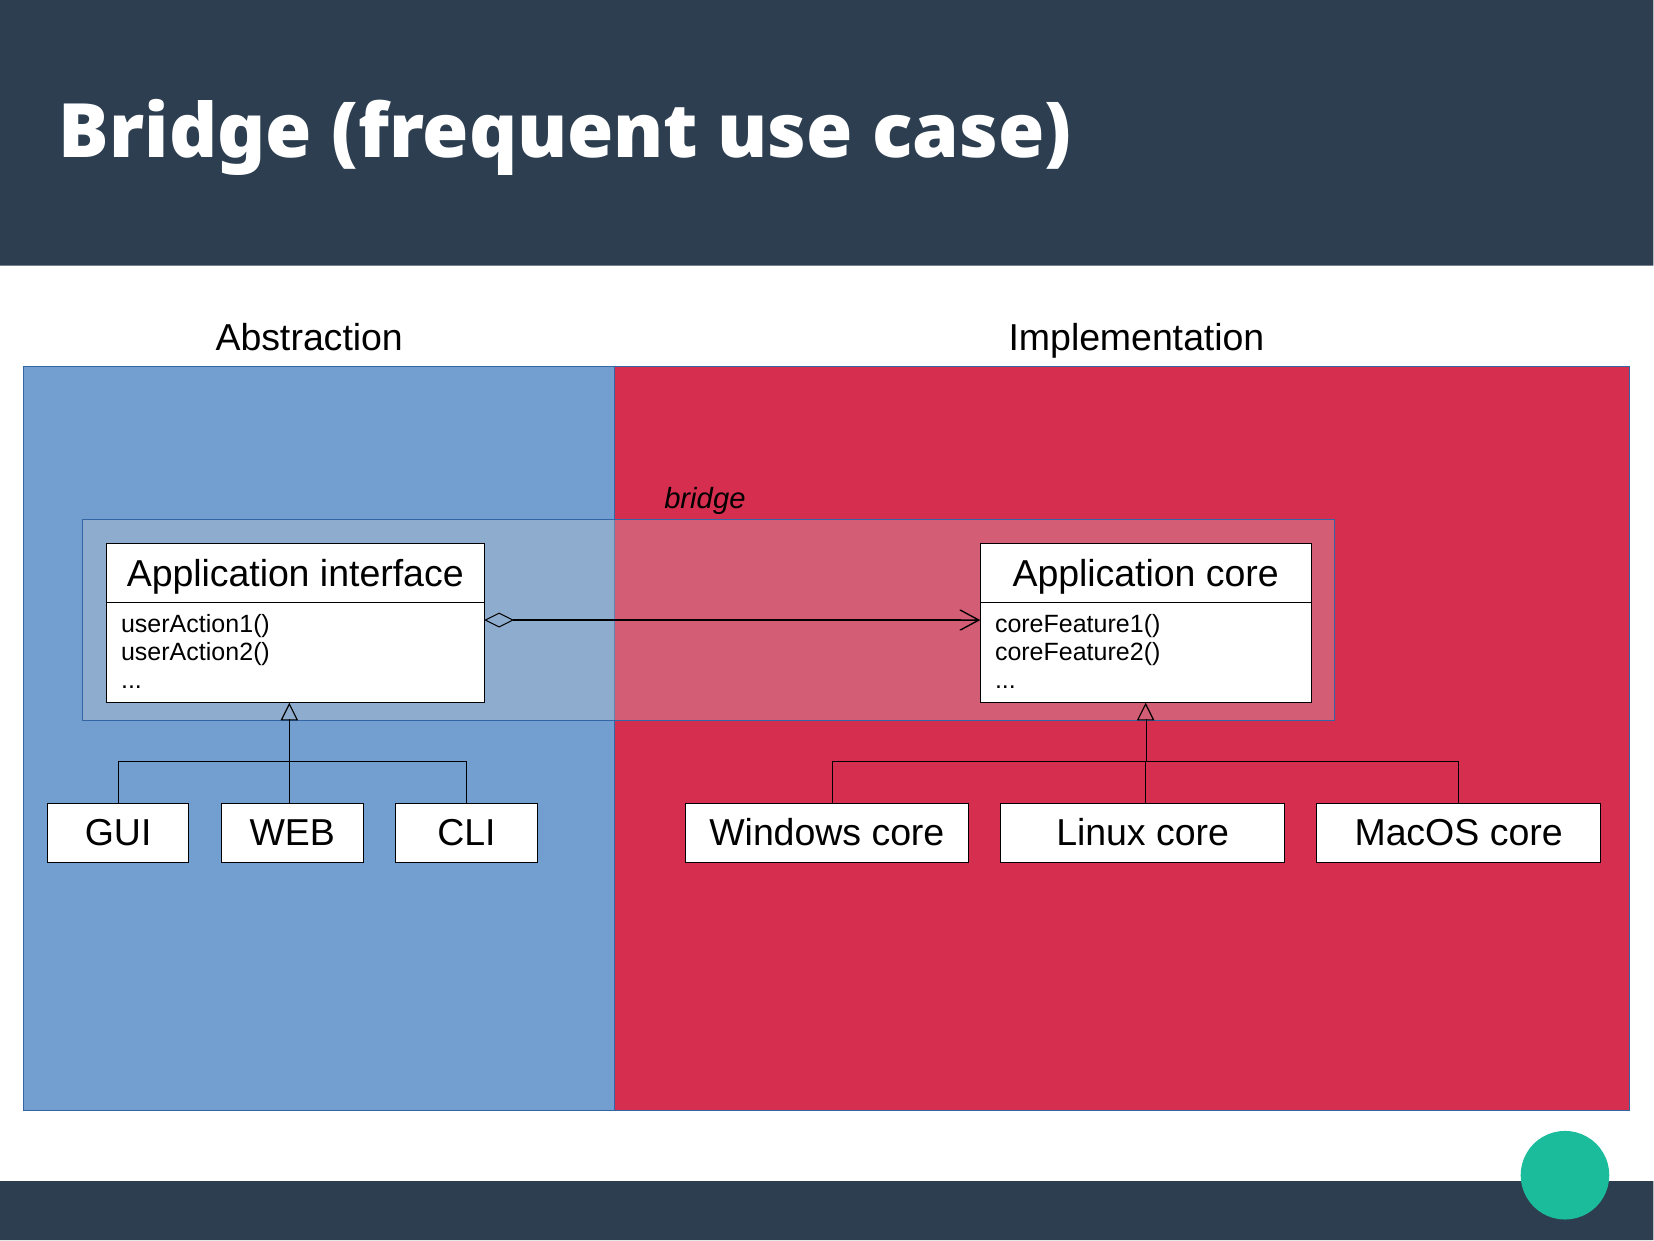

# Bridge (frequent use case)
Abstraction
Implementation
bridge
Application interface
Application core
userAction1()
userAction2()
...
coreFeature1()
coreFeature2()
...
GUI
WEB
CLI
Windows core
Linux core
MacOS core